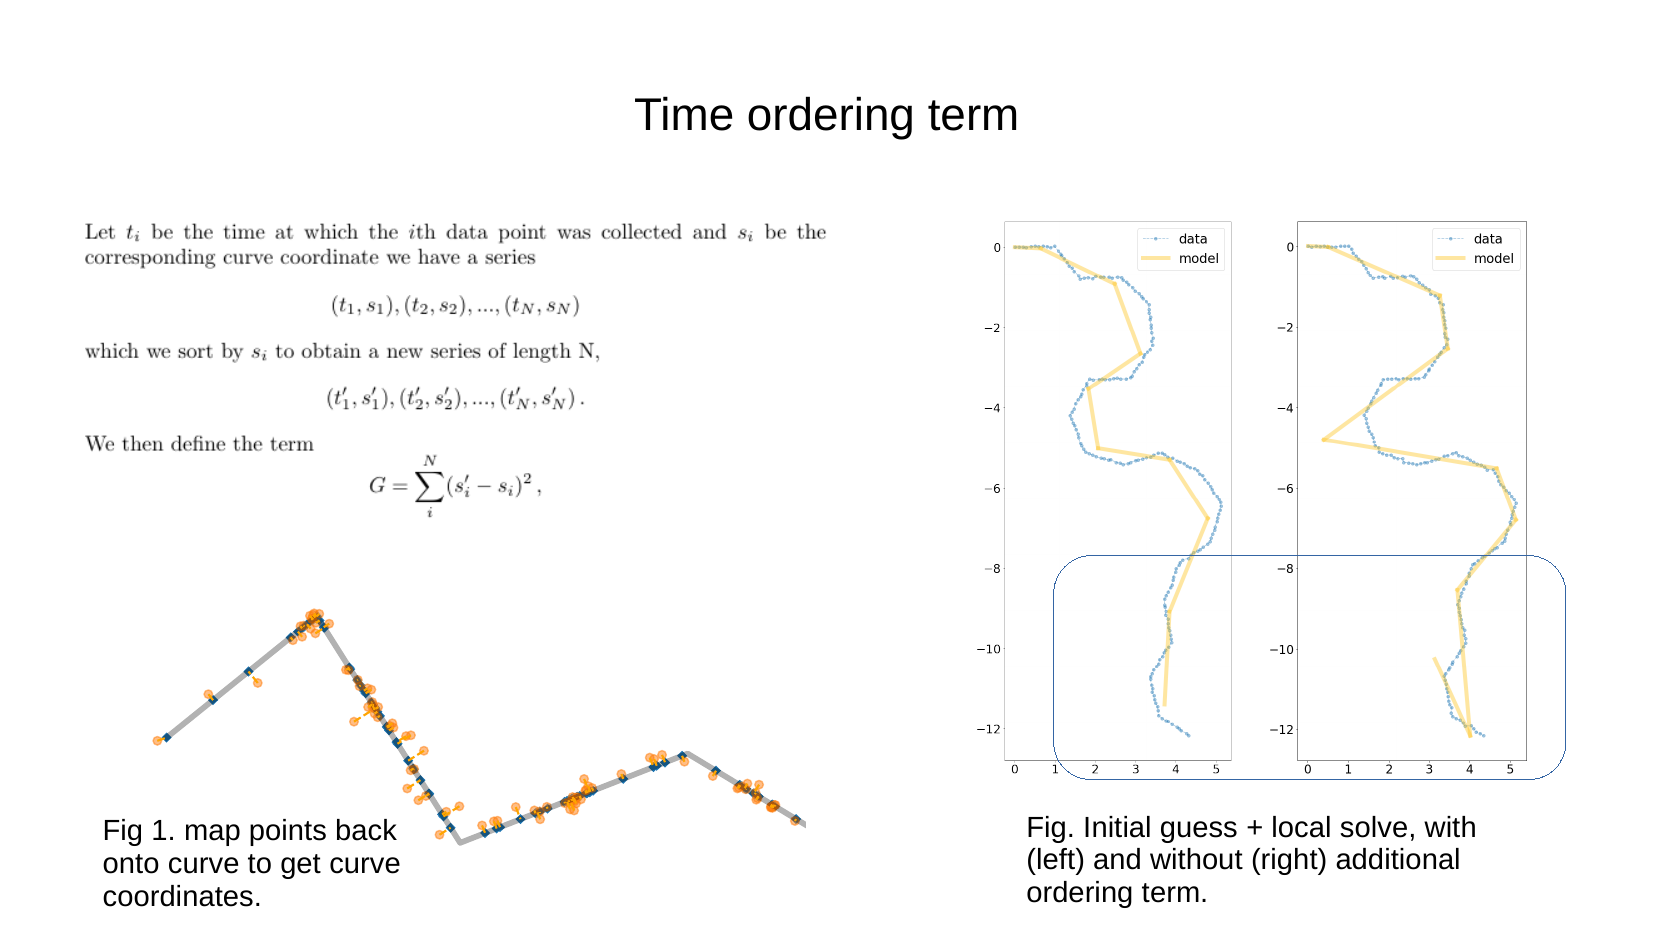

# Time ordering term
Fig. Initial guess + local solve, with (left) and without (right) additional ordering term.
Fig 1. map points back onto curve to get curve coordinates.